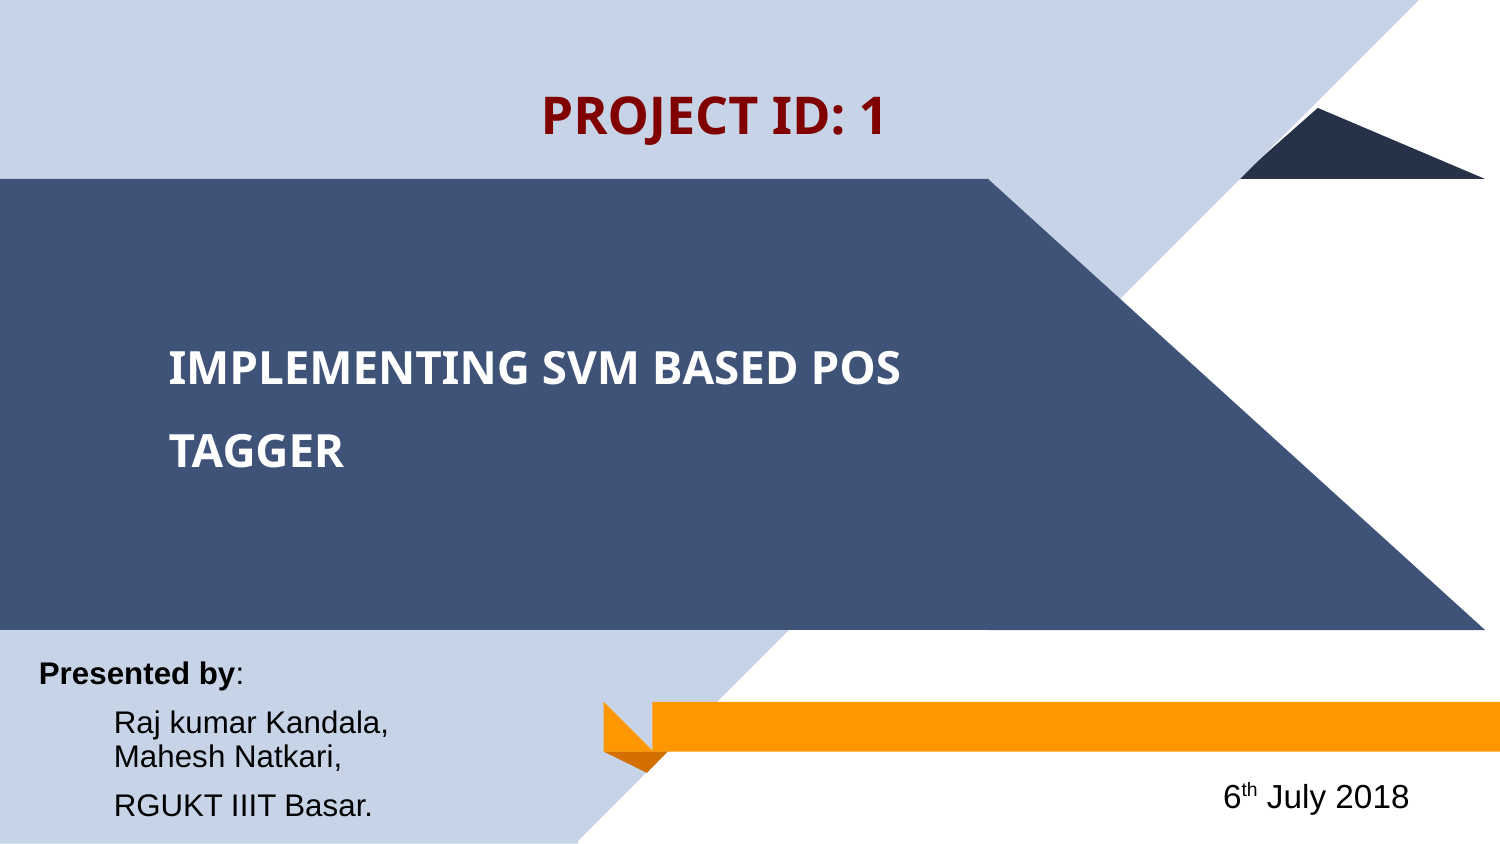

PROJECT ID: 1
# IMPLEMENTING SVM BASED POS TAGGER
Presented by:
	Raj kumar Kandala,
	Mahesh Natkari,
	RGUKT IIIT Basar.